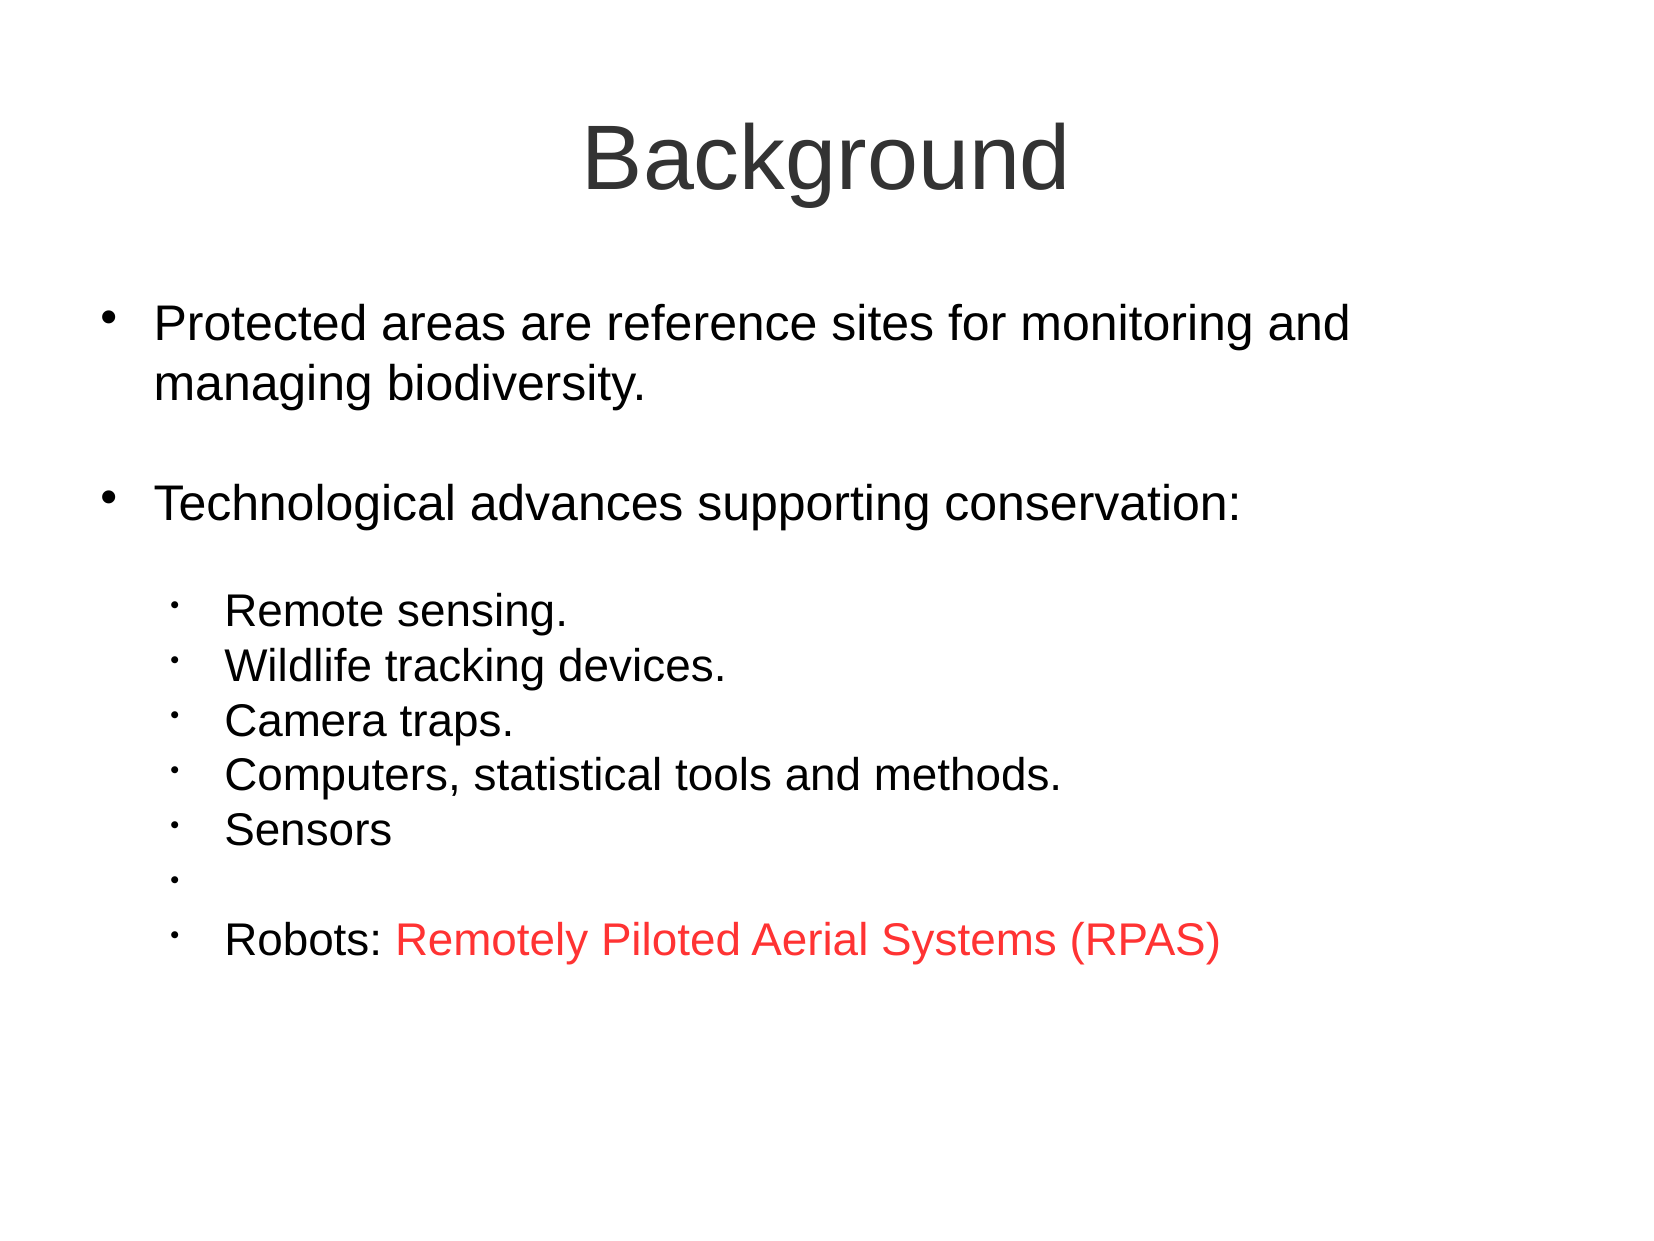

Background
Protected areas are reference sites for monitoring and managing biodiversity.
Technological advances supporting conservation:
Remote sensing.
Wildlife tracking devices.
Camera traps.
Computers, statistical tools and methods.
Sensors
Robots: Remotely Piloted Aerial Systems (RPAS)